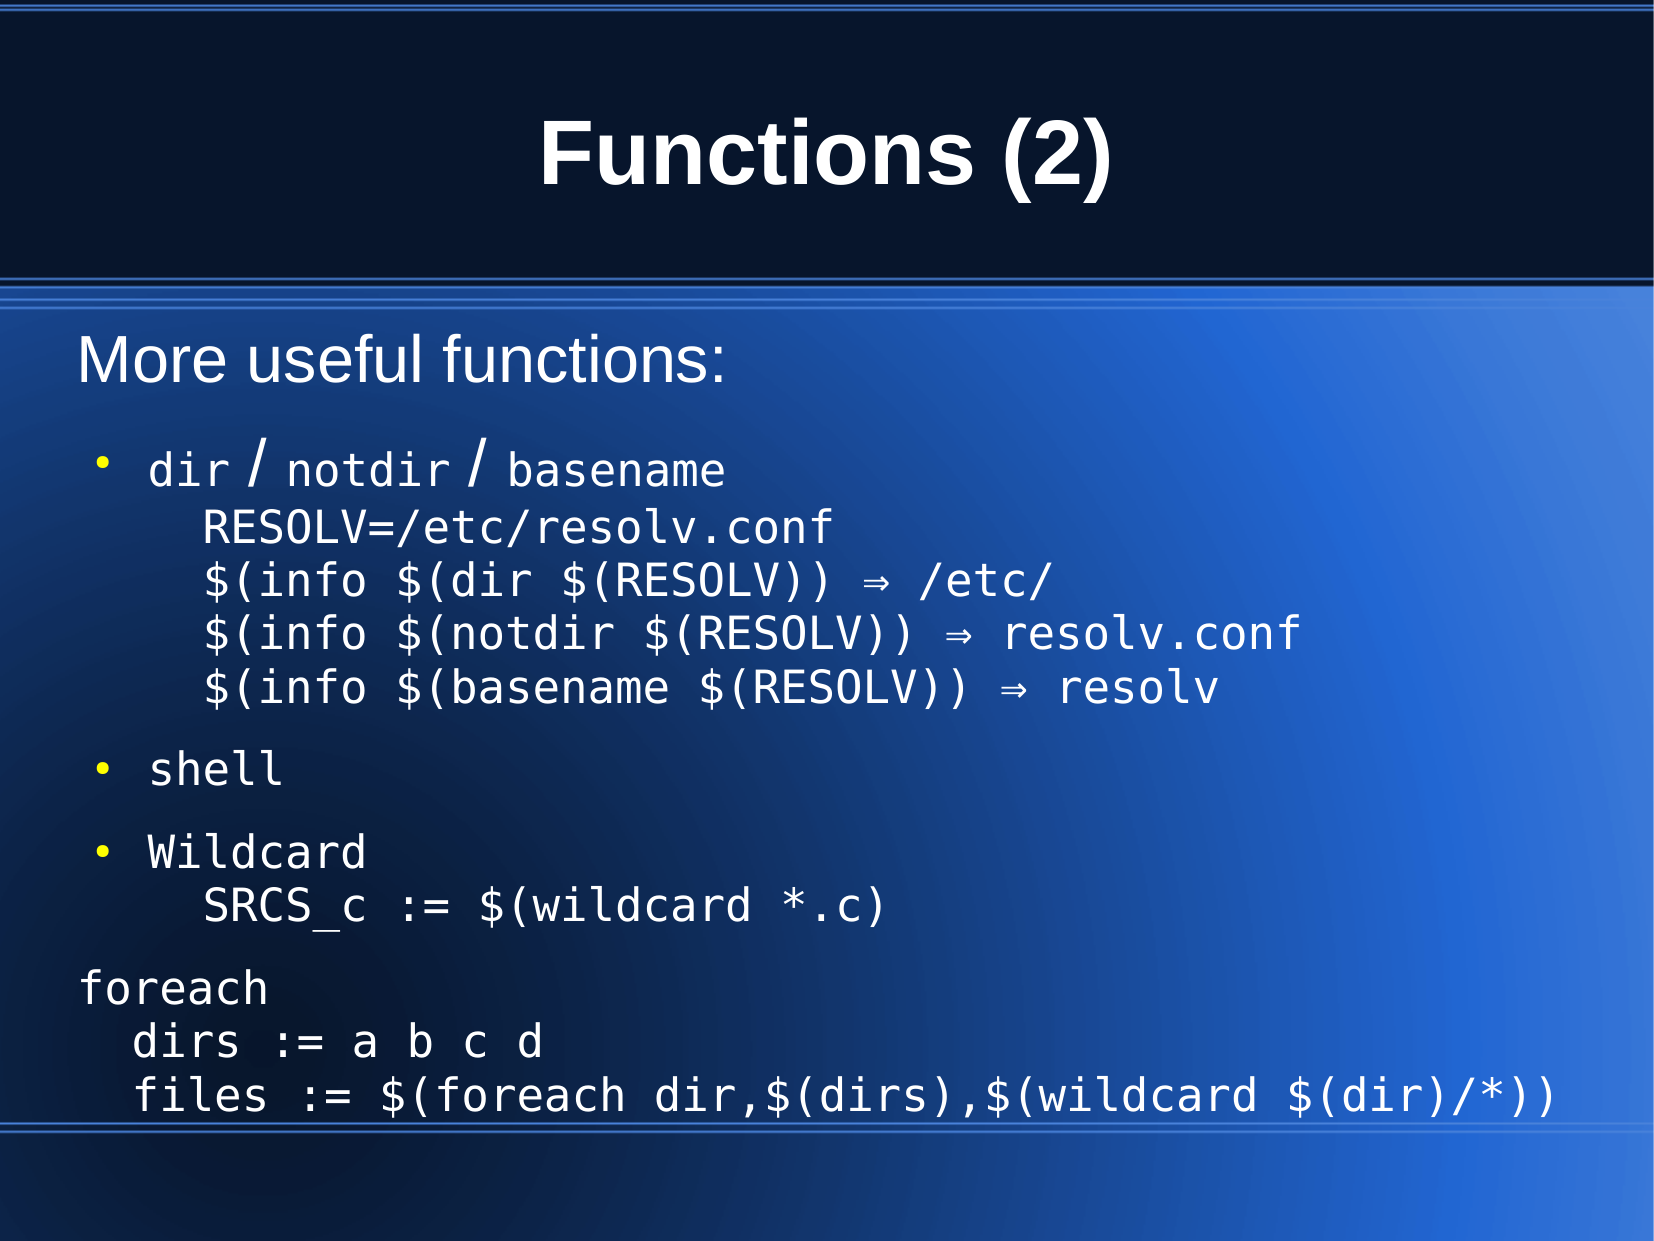

# Functions (2)
More useful functions:
dir / notdir / basename
 RESOLV=/etc/resolv.conf
 $(info $(dir $(RESOLV)) ⇒ /etc/
 $(info $(notdir $(RESOLV)) ⇒ resolv.conf
 $(info $(basename $(RESOLV)) ⇒ resolv
shell
Wildcard
 SRCS_c := $(wildcard *.c)
foreach
 dirs := a b c d
 files := $(foreach dir,$(dirs),$(wildcard $(dir)/*))